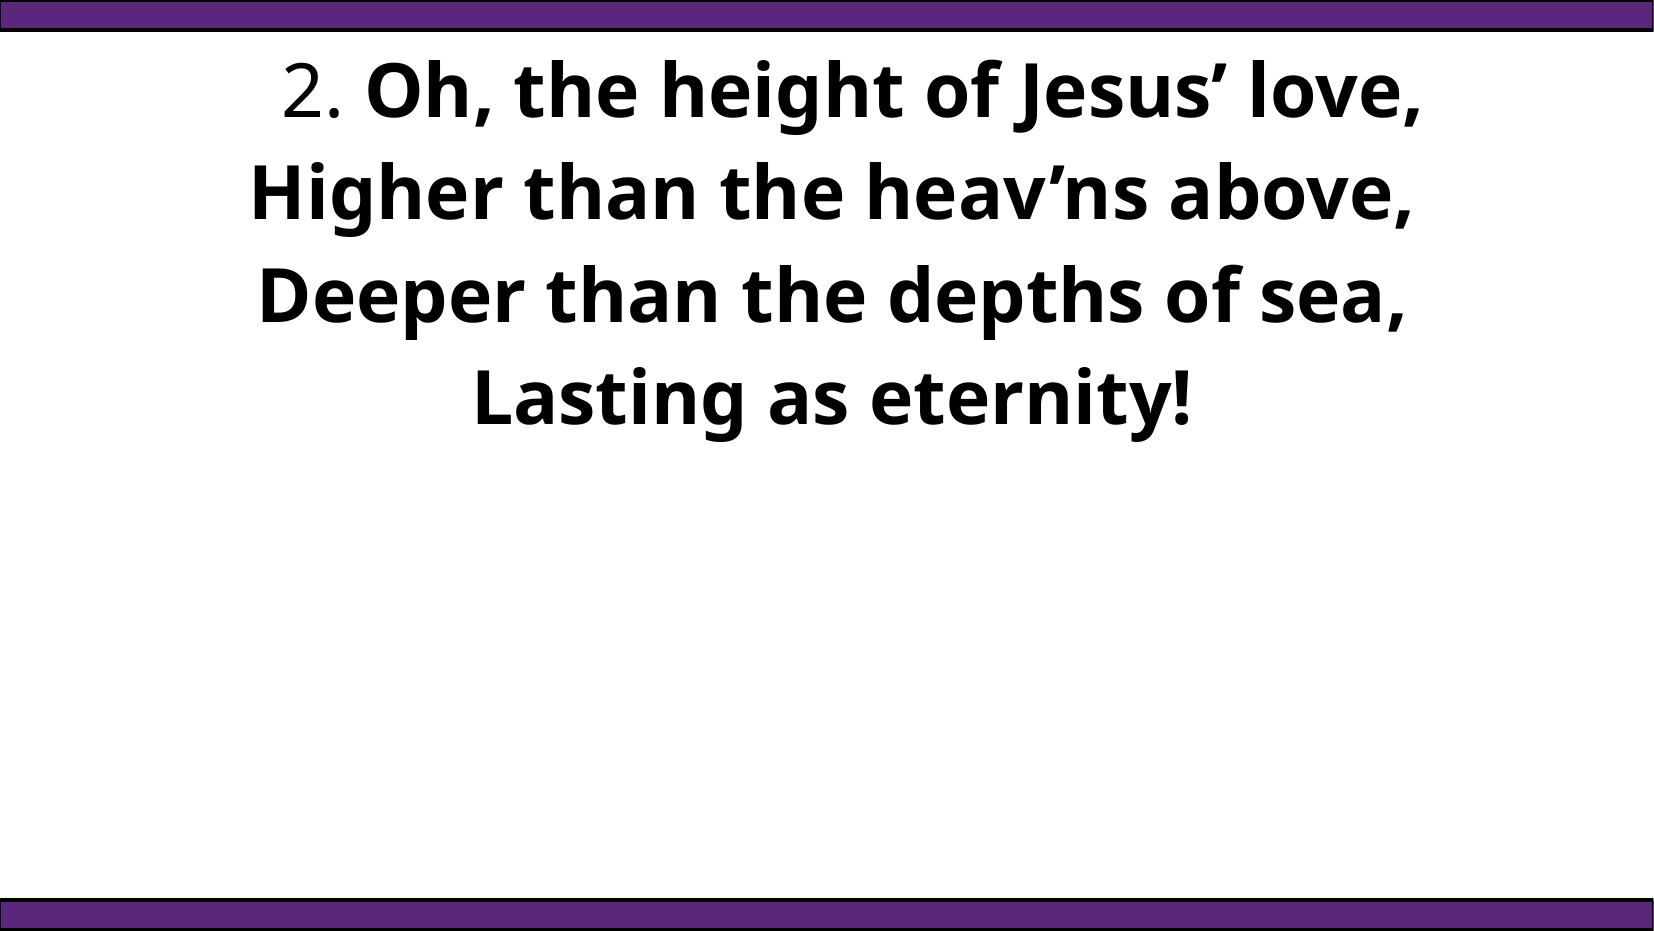

2. Oh, the height of Jesus’ love,
Higher than the heav’ns above,
Deeper than the depths of sea,
Lasting as eternity!